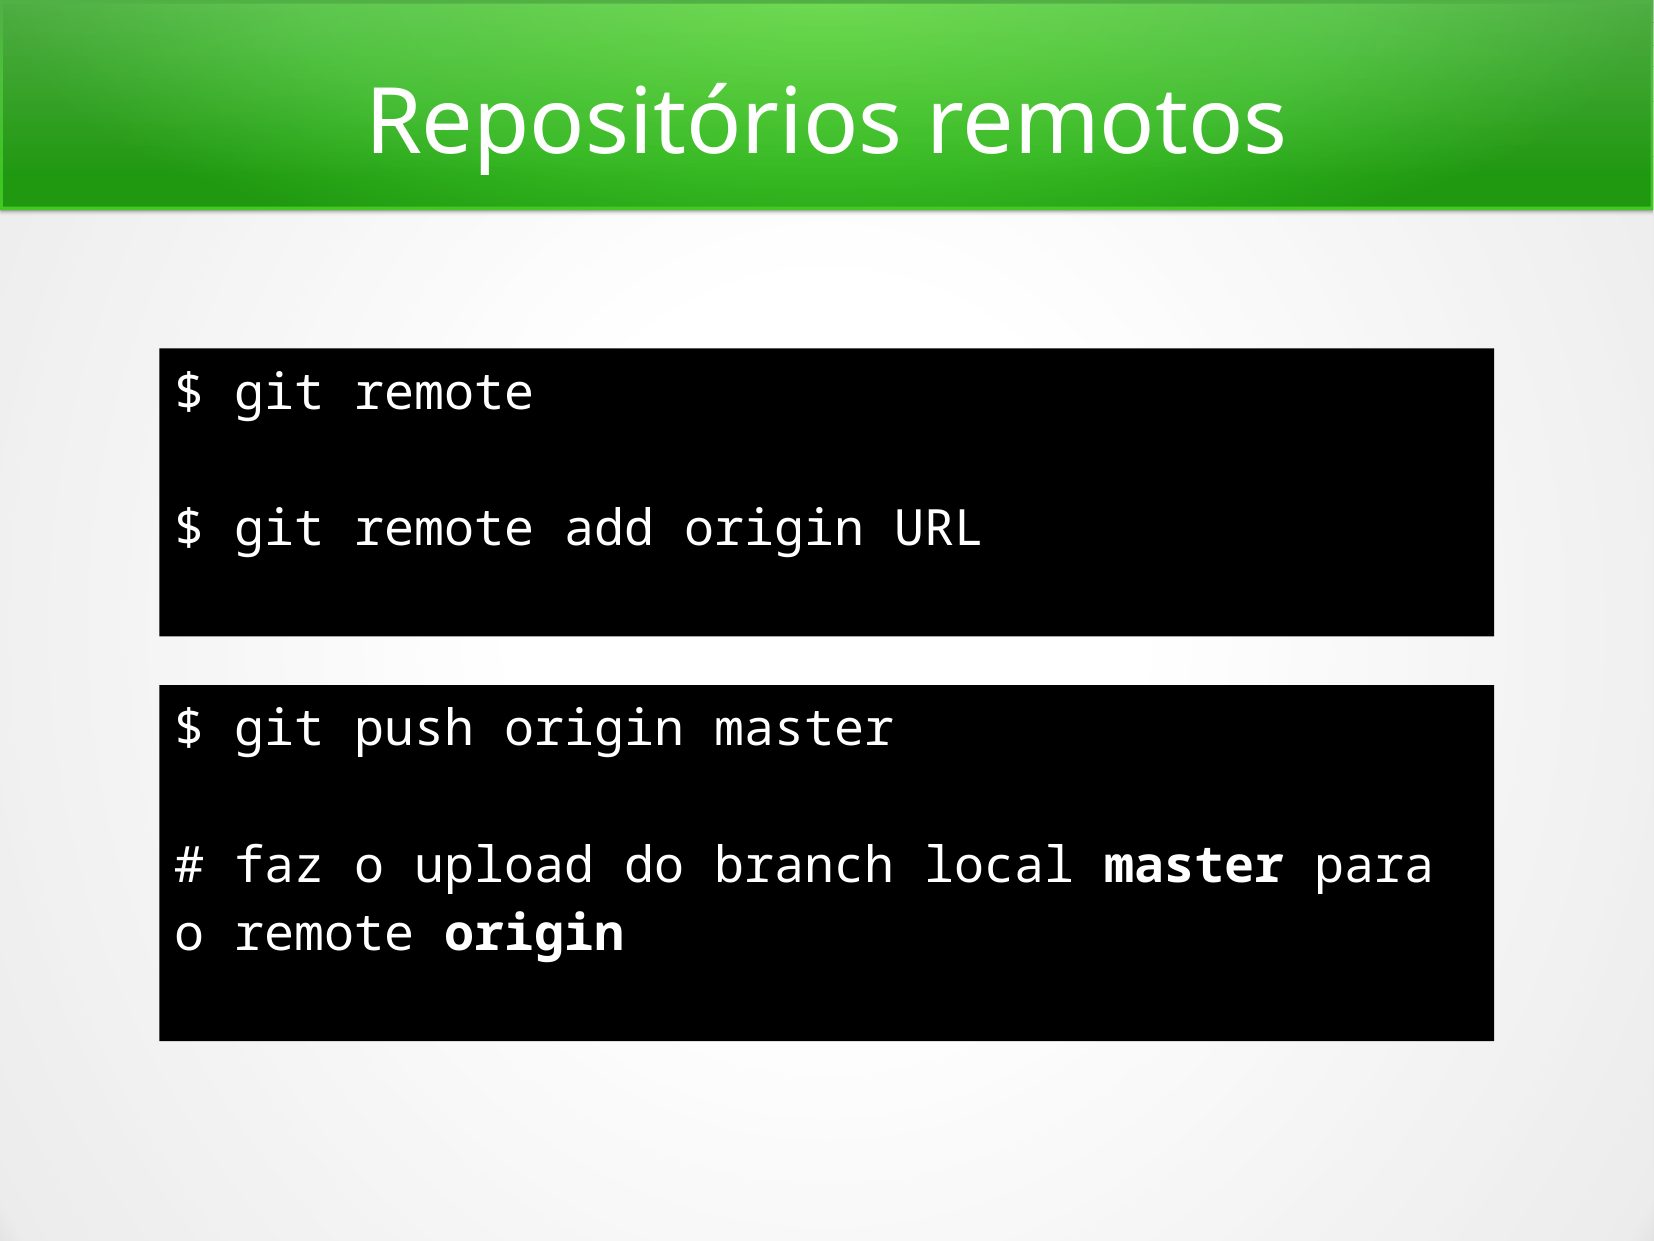

# Repositórios remotos
$ git remote
$ git remote add origin URL
$ git push origin master
# faz o upload do branch local master para o remote origin